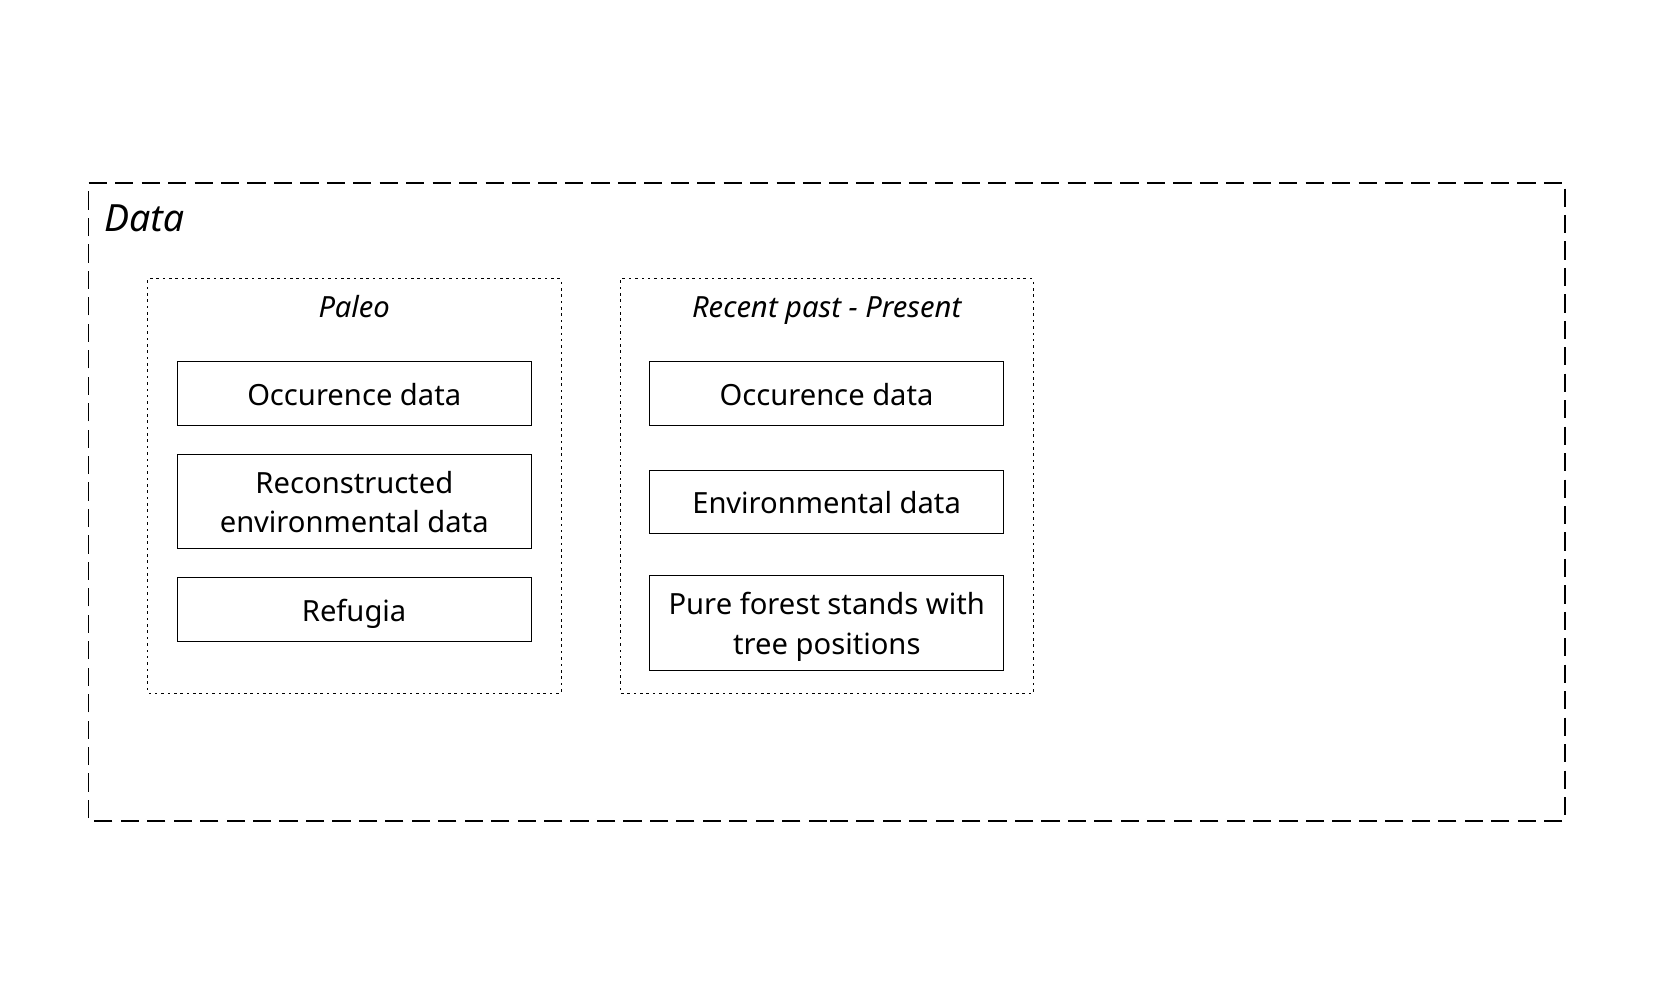

Data
Paleo
Recent past - Present
Occurence data
Occurence data
Reconstructed environmental data
Environmental data
Pure forest stands with tree positions
Refugia